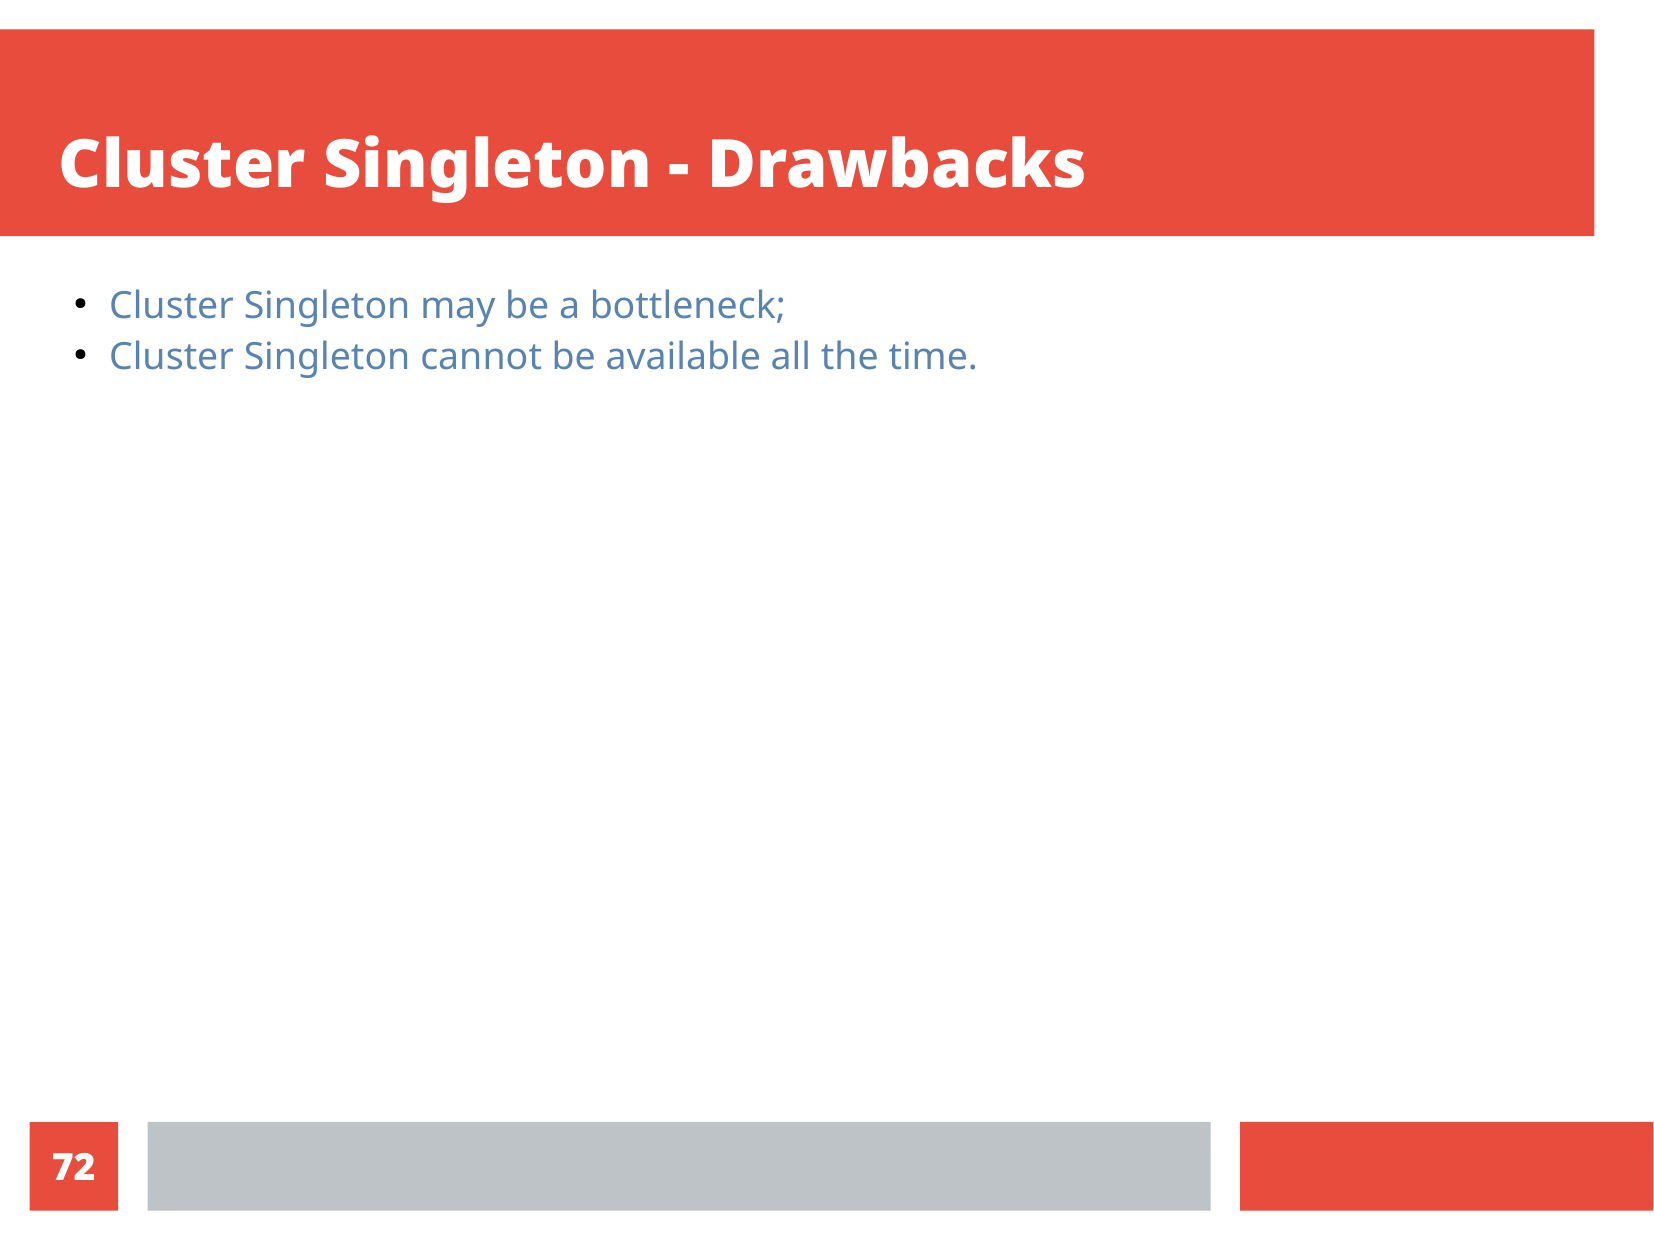

# Cluster Singleton - Drawbacks
Cluster Singleton may be a bottleneck;
Cluster Singleton cannot be available all the time.
72